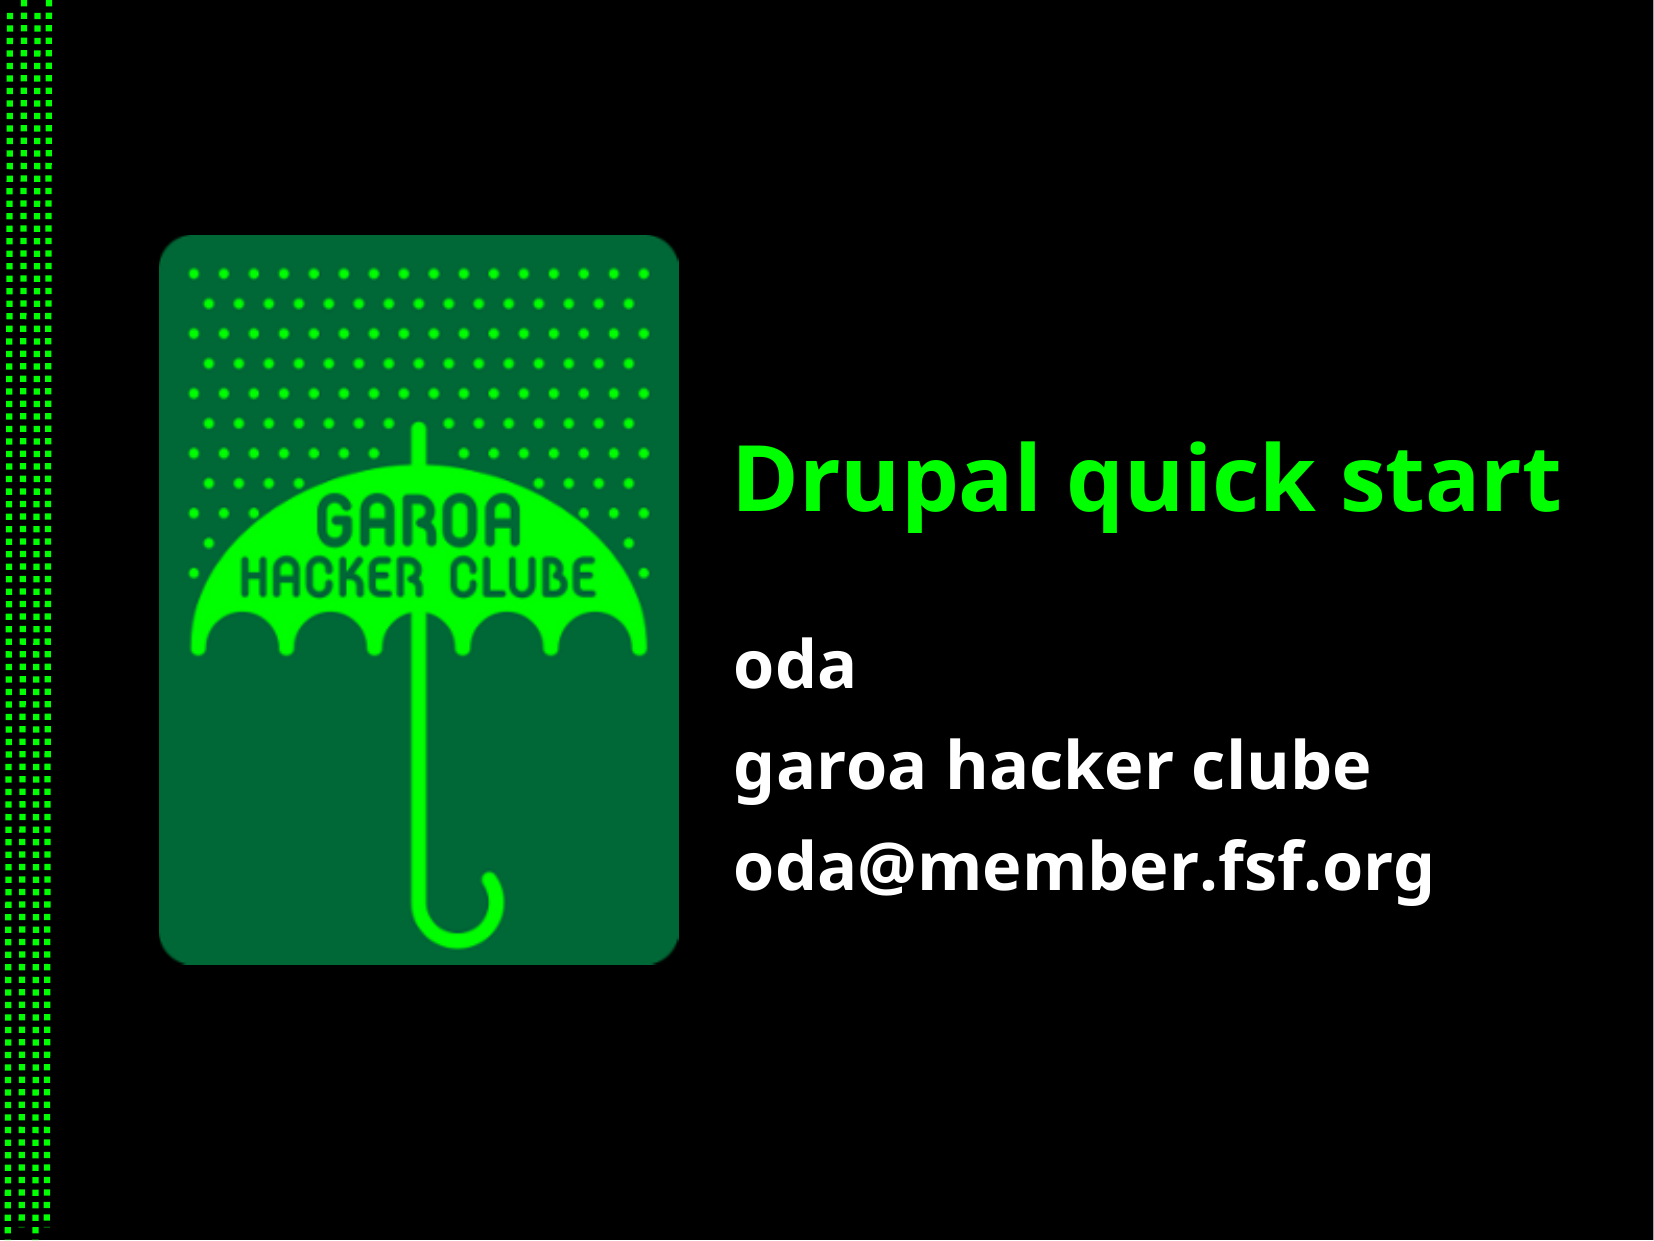

# Drupal quick start
oda
garoa hacker clube
oda@member.fsf.org